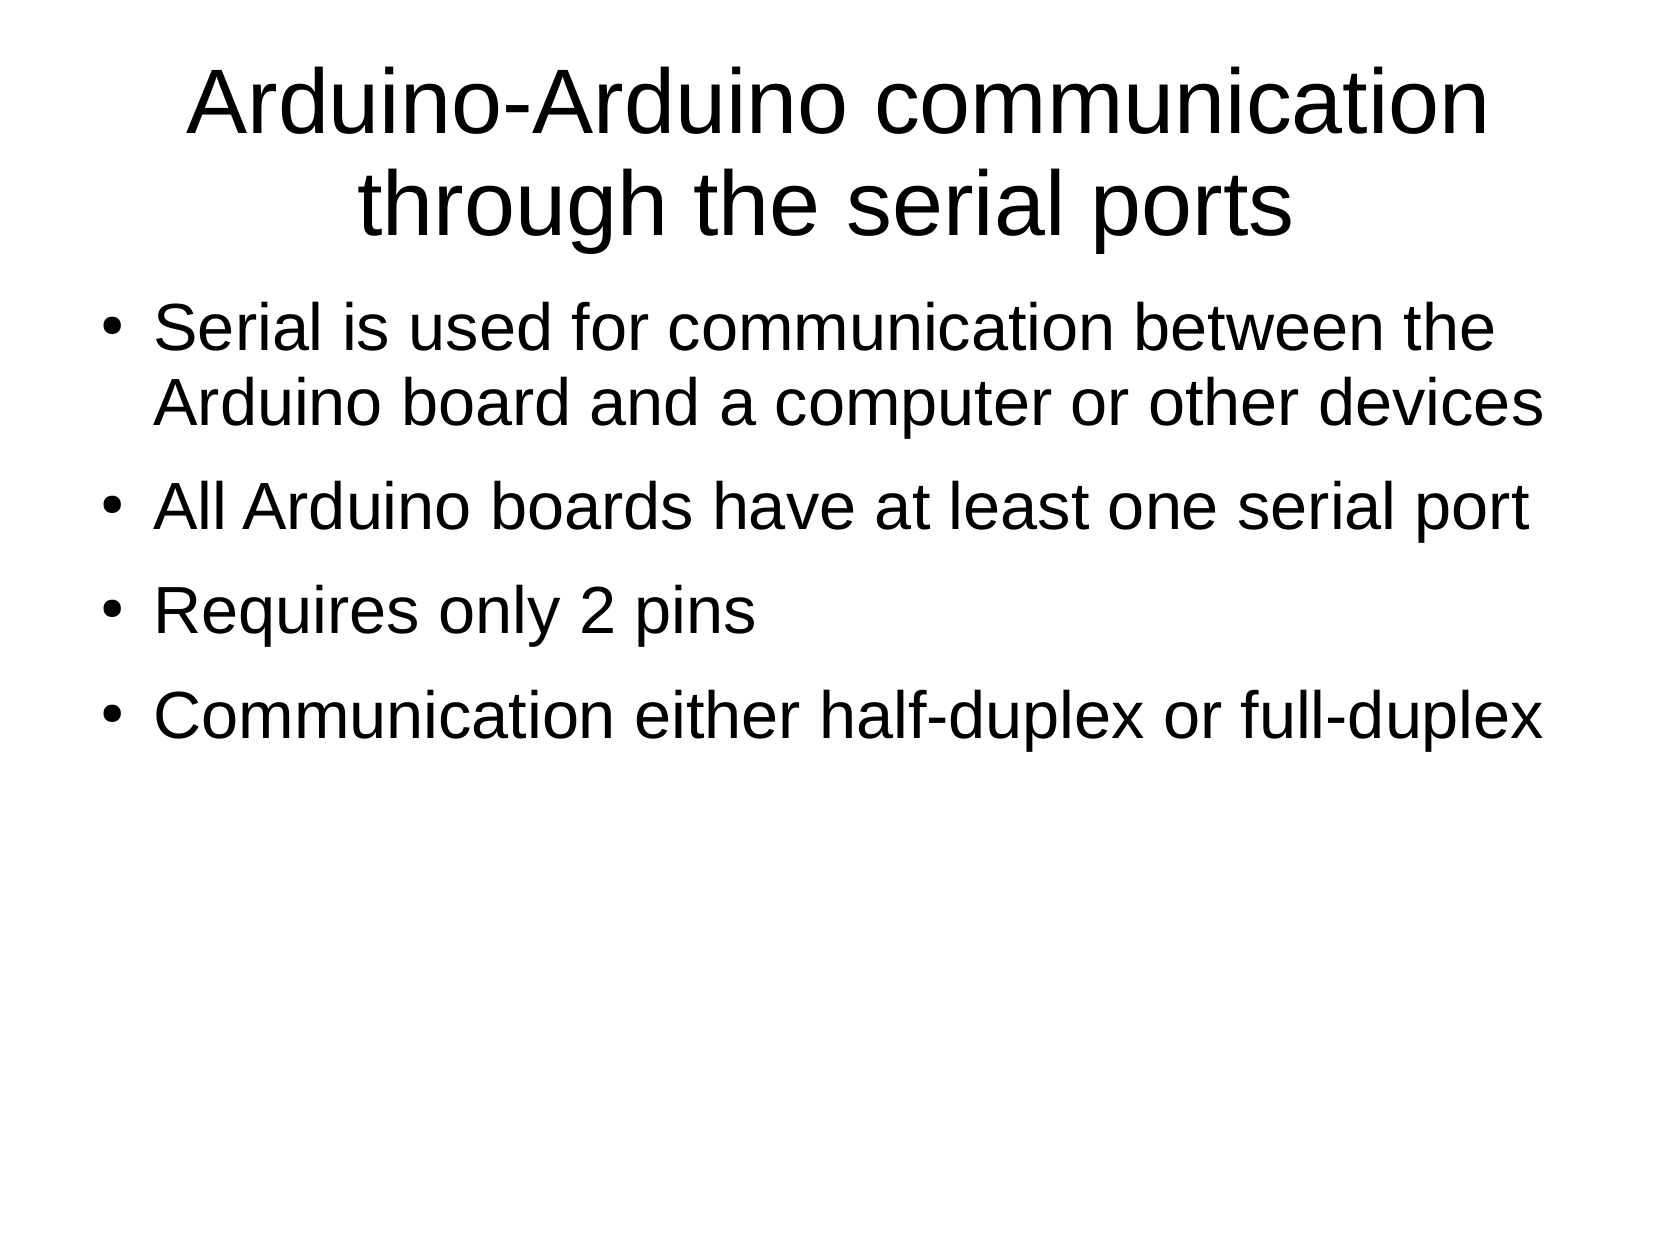

# Arduino-Arduino communication through the serial ports
Serial is used for communication between the Arduino board and a computer or other devices
All Arduino boards have at least one serial port
Requires only 2 pins
Communication either half-duplex or full-duplex